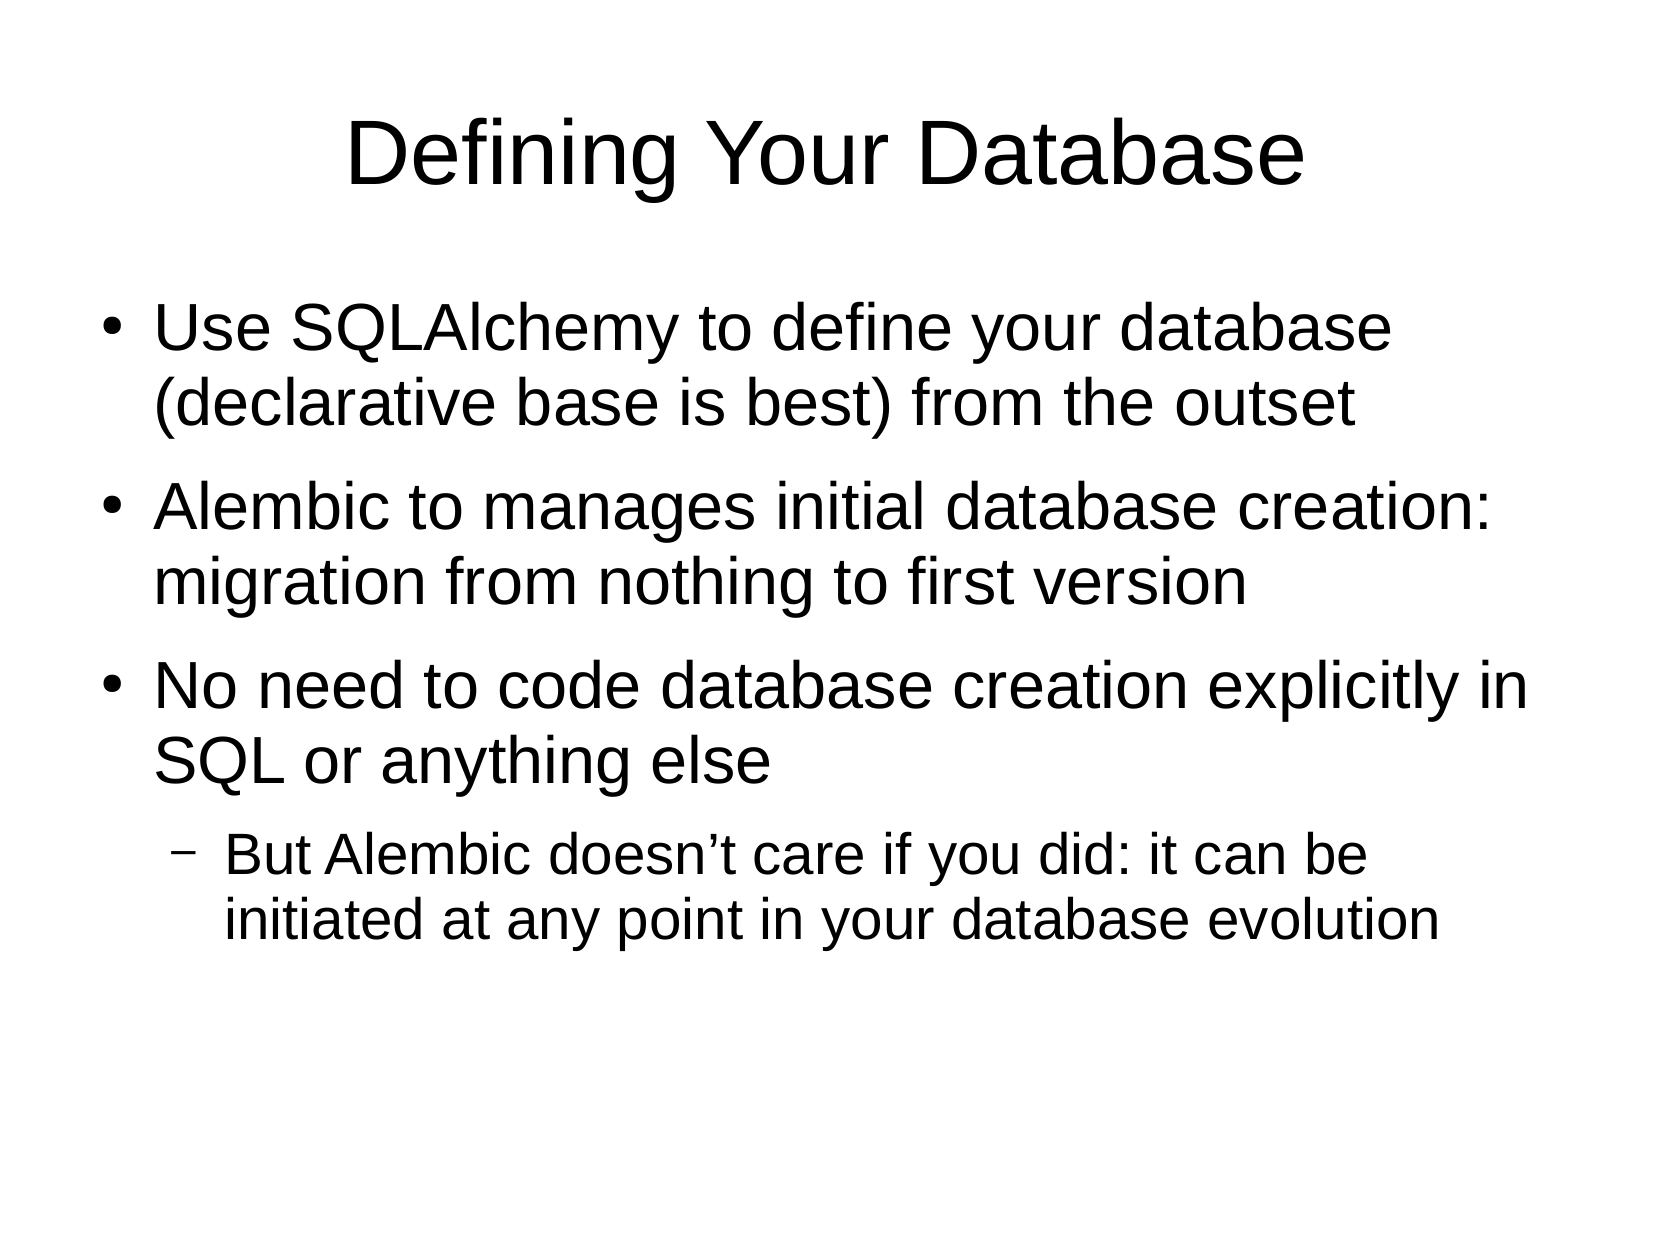

# Defining Your Database
Use SQLAlchemy to define your database (declarative base is best) from the outset
Alembic to manages initial database creation: migration from nothing to first version
No need to code database creation explicitly in SQL or anything else
But Alembic doesn’t care if you did: it can be initiated at any point in your database evolution